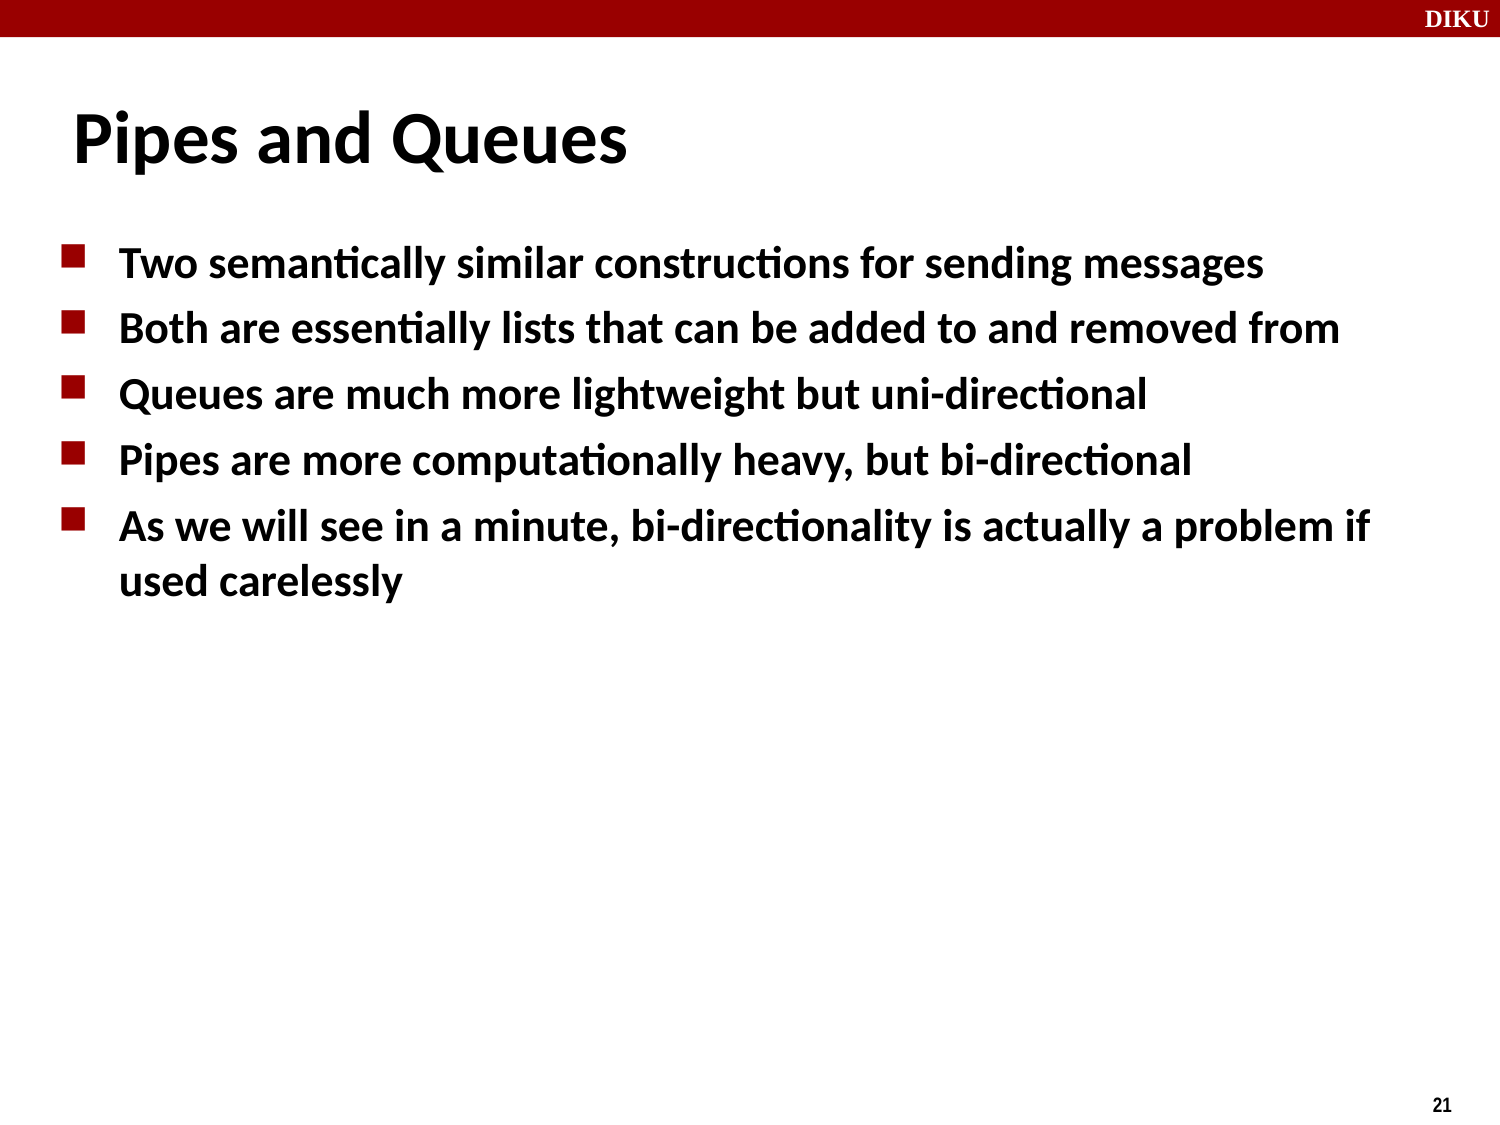

Pipes and Queues
Two semantically similar constructions for sending messages
Both are essentially lists that can be added to and removed from
Queues are much more lightweight but uni-directional
Pipes are more computationally heavy, but bi-directional
As we will see in a minute, bi-directionality is actually a problem if used carelessly